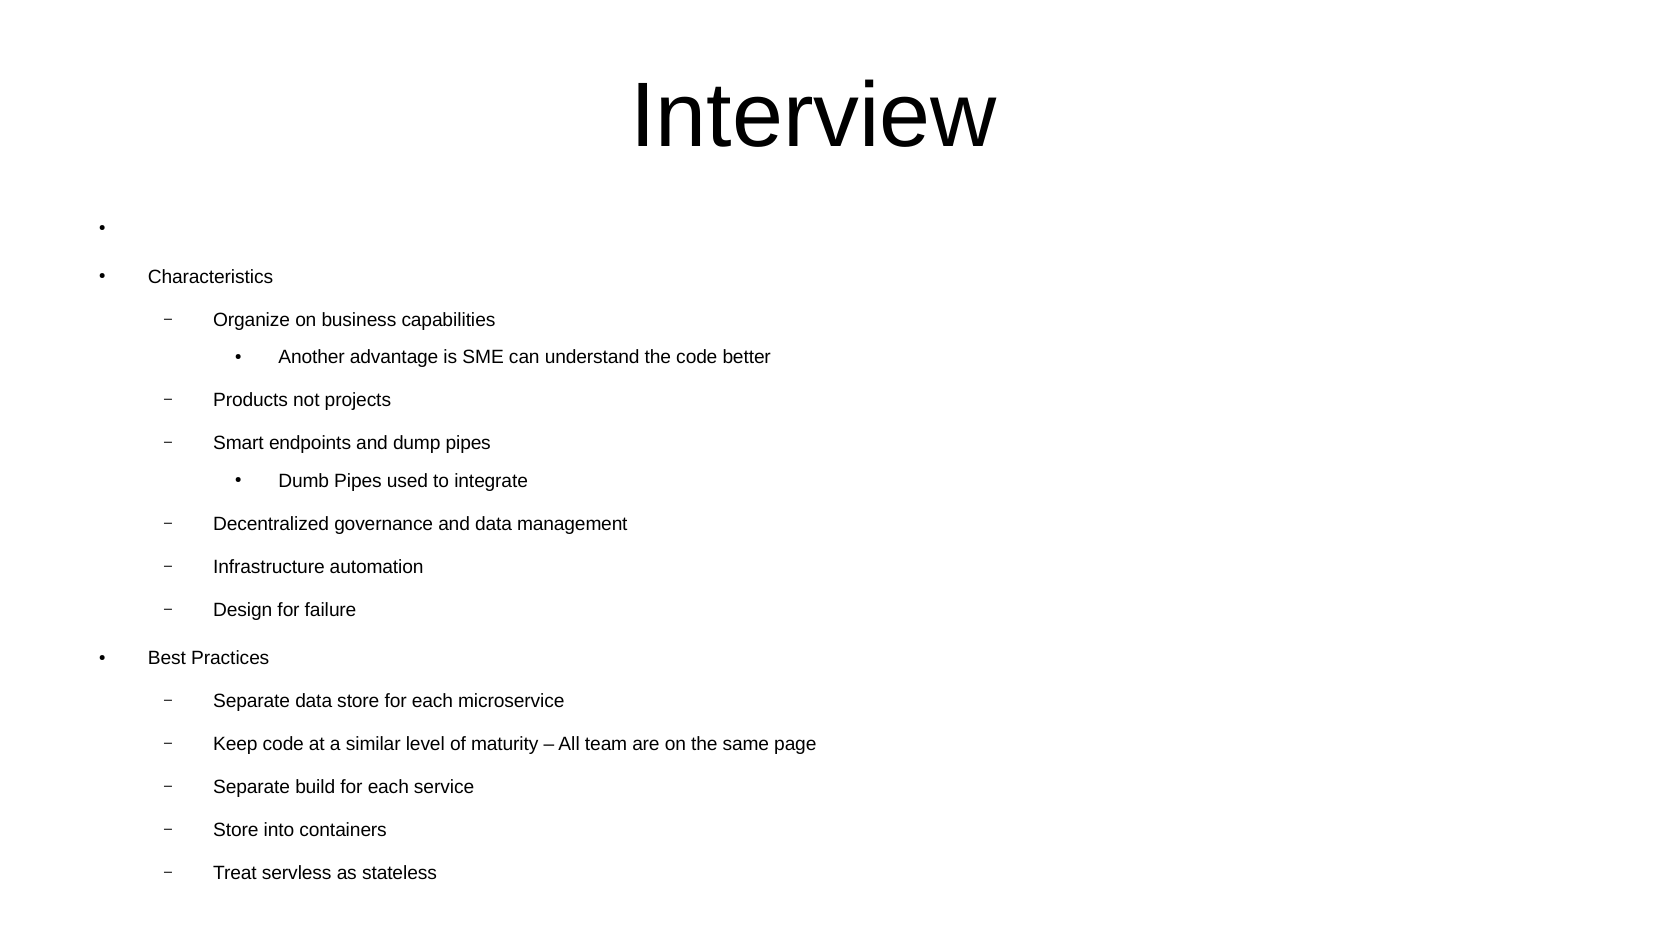

# Interview
Characteristics
Organize on business capabilities
Another advantage is SME can understand the code better
Products not projects
Smart endpoints and dump pipes
Dumb Pipes used to integrate
Decentralized governance and data management
Infrastructure automation
Design for failure
Best Practices
Separate data store for each microservice
Keep code at a similar level of maturity – All team are on the same page
Separate build for each service
Store into containers
Treat servless as stateless